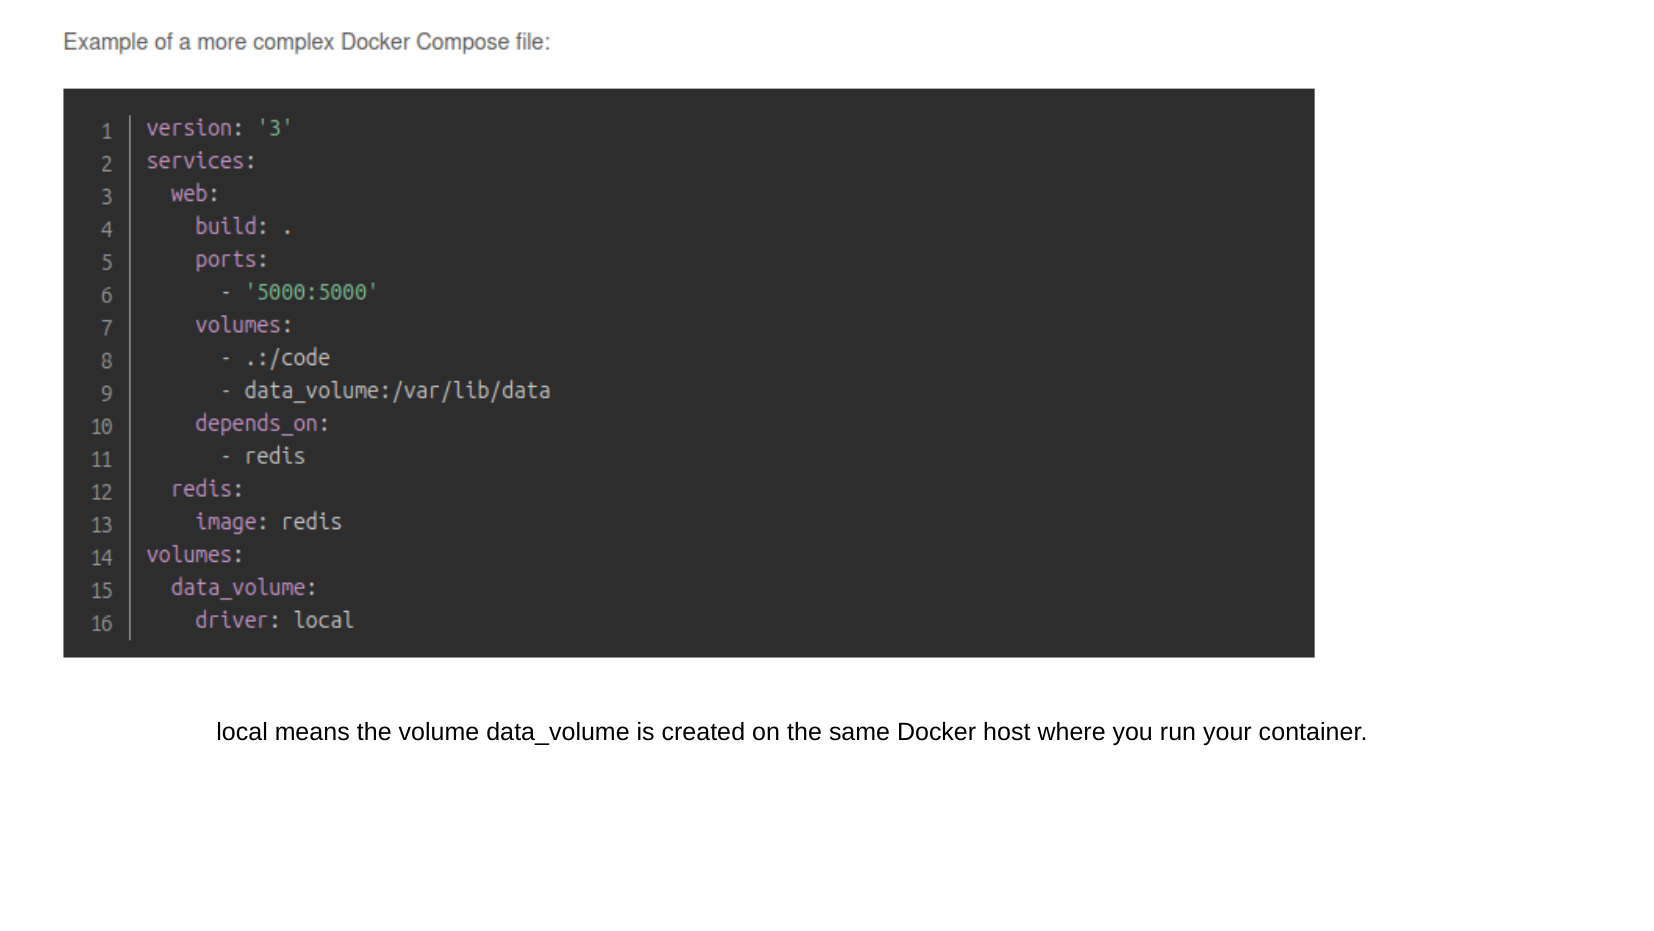

# local means the volume data_volume is created on the same Docker host where you run your container.